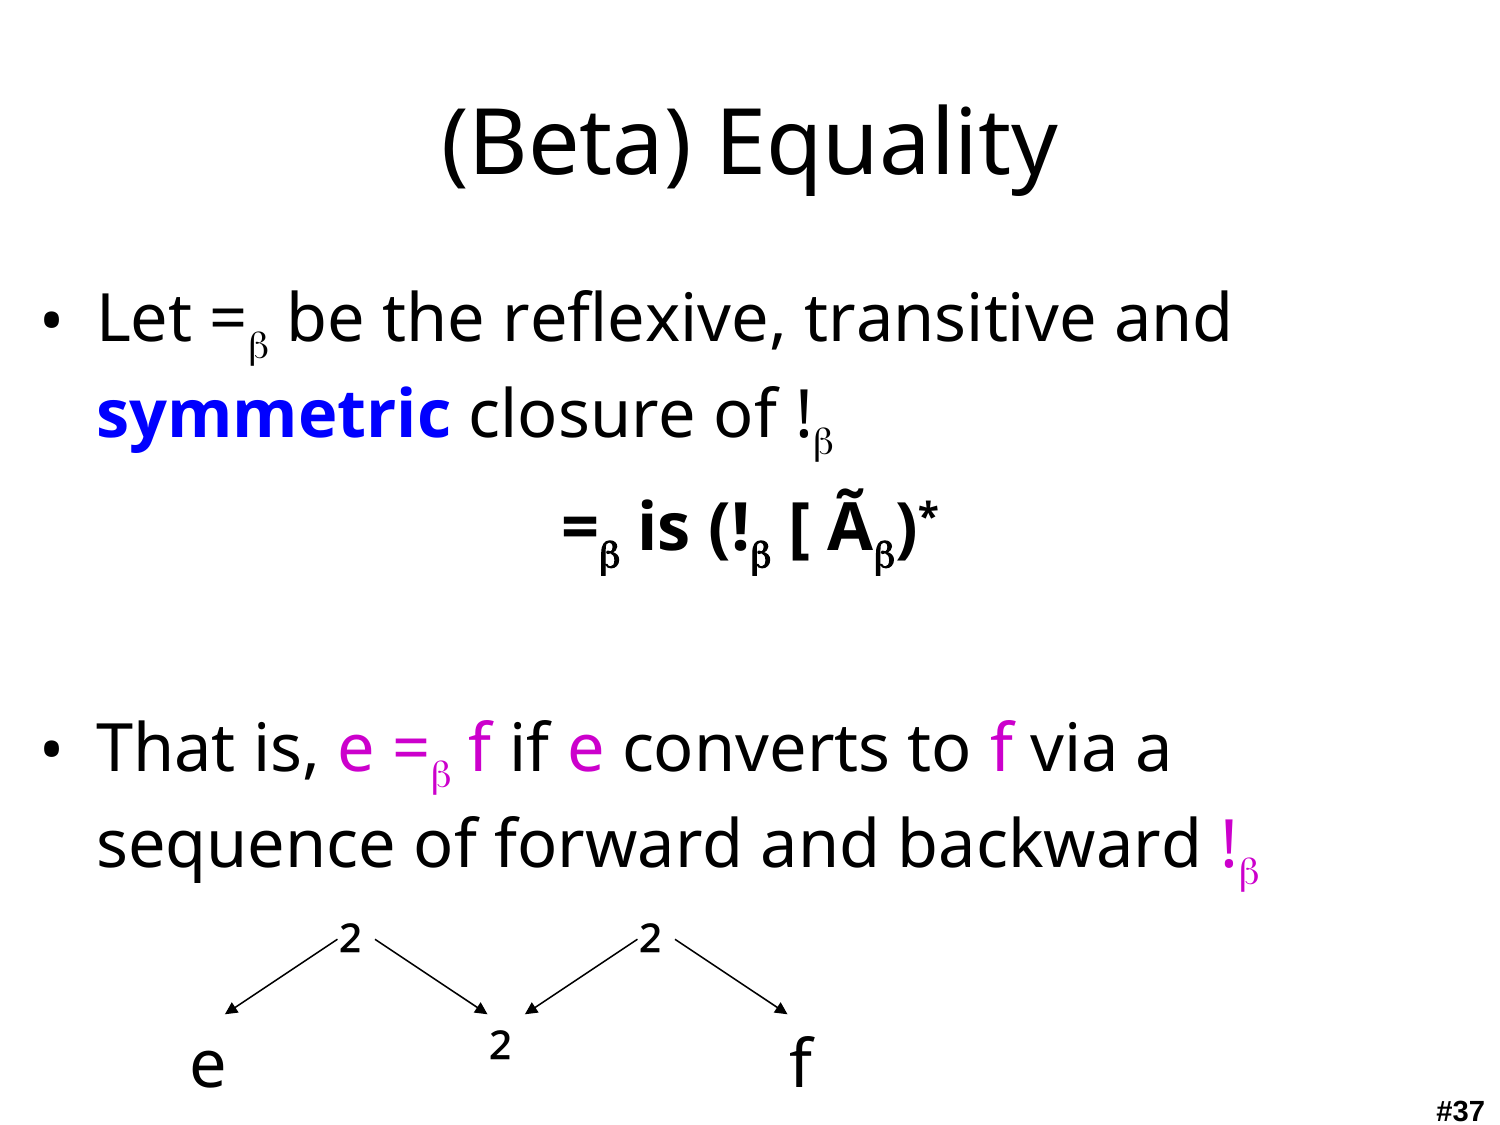

# (Beta) Equality
Let = be the reflexive, transitive and symmetric closure of !
= is (! [ Ã)*
That is, e = f if e converts to f via a sequence of forward and backward !
 			²		²
		e		²		f
37